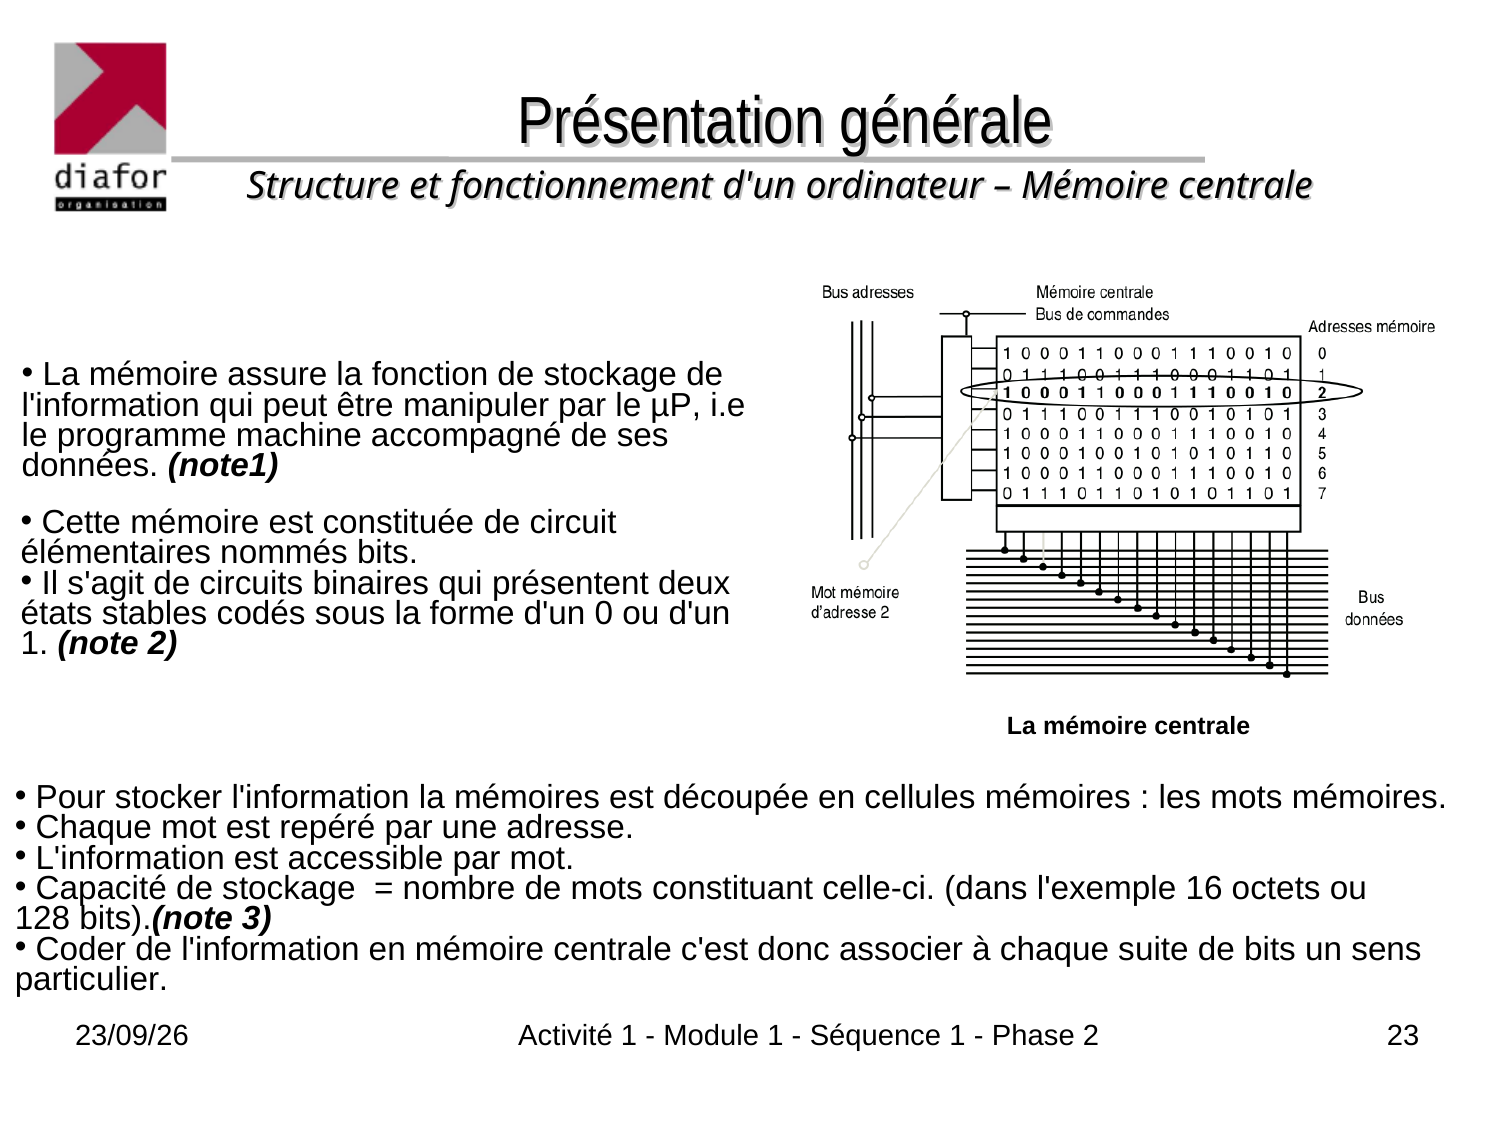

# Présentation générale Structure et fonctionnement d'un ordinateur – Mémoire centrale
 La mémoire assure la fonction de stockage de l'information qui peut être manipuler par le µP, i.e le programme machine accompagné de ses données. (note1)
 Cette mémoire est constituée de circuit élémentaires nommés bits.
 Il s'agit de circuits binaires qui présentent deux états stables codés sous la forme d'un 0 ou d'un 1. (note 2)
La mémoire centrale
 Pour stocker l'information la mémoires est découpée en cellules mémoires : les mots mémoires.
 Chaque mot est repéré par une adresse.
 L'information est accessible par mot.
 Capacité de stockage = nombre de mots constituant celle-ci. (dans l'exemple 16 octets ou
128 bits).(note 3)
 Coder de l'information en mémoire centrale c'est donc associer à chaque suite de bits un sens particulier.
Activité 1 - Module 1 - Séquence 1 - Phase 2
23